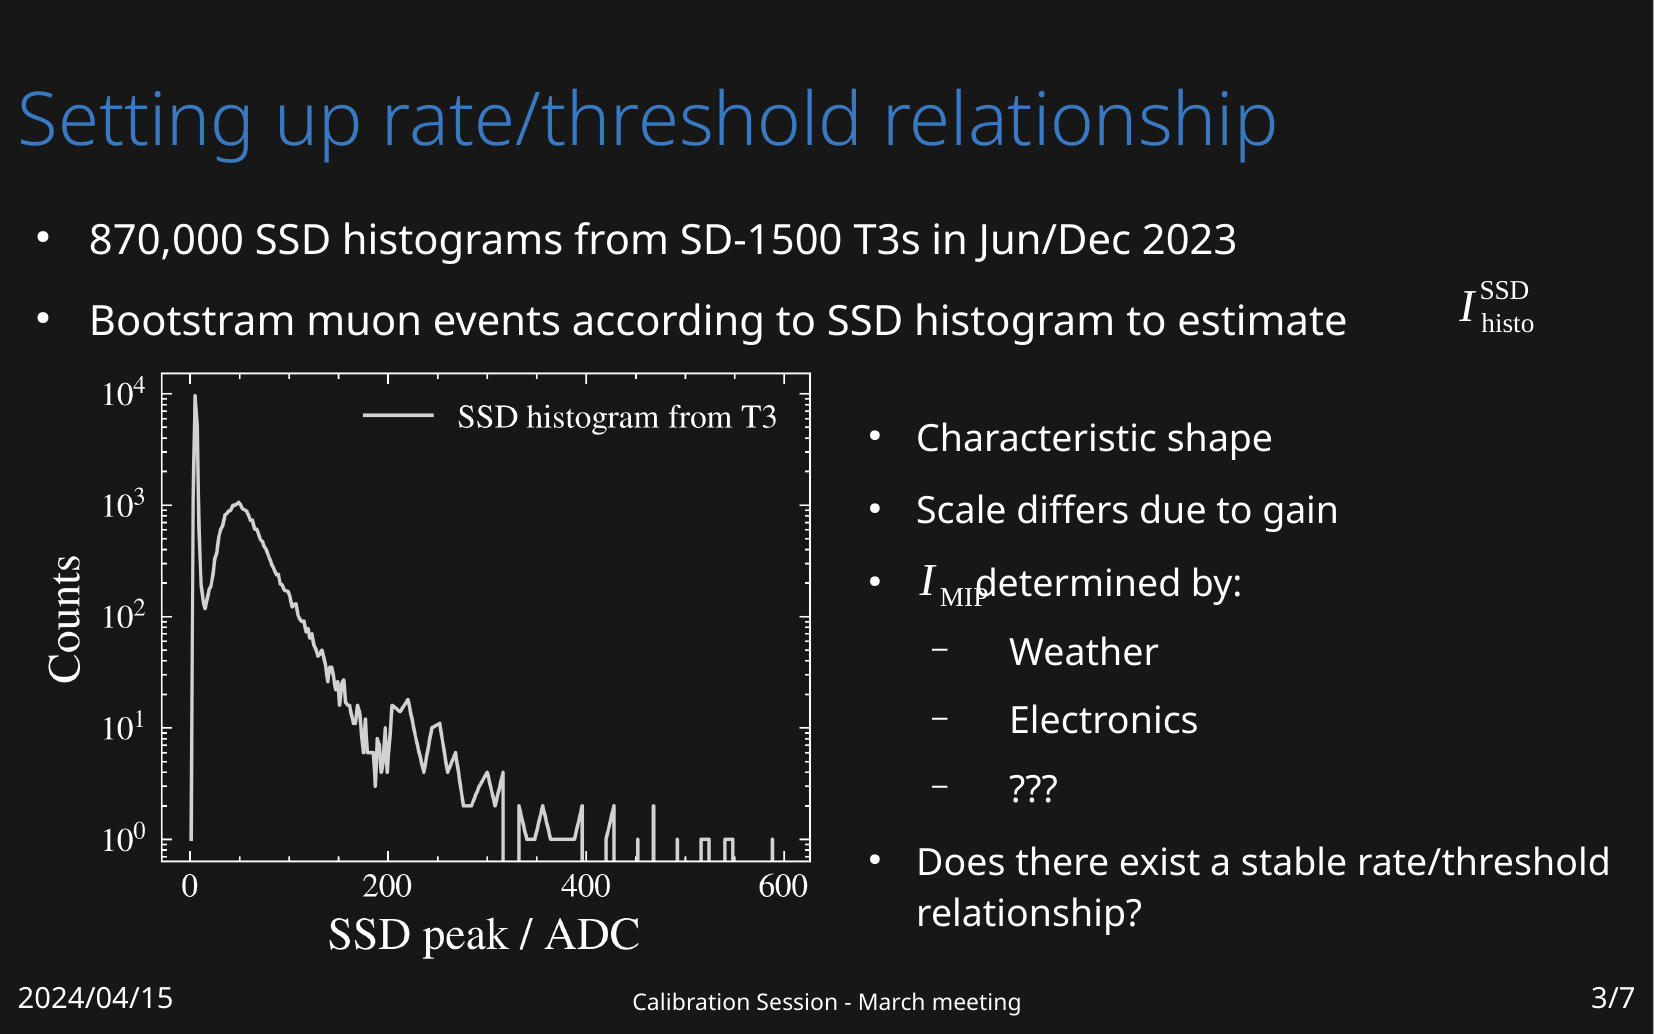

# Setting up rate/threshold relationship
870,000 SSD histograms from SD-1500 T3s in Jun/Dec 2023
Bootstram muon events according to SSD histogram to estimate
Characteristic shape
Scale differs due to gain
 determined by:
 Weather
 Electronics
 ???
Does there exist a stable rate/threshold relationship?
2024/04/15
Calibration Session - March meeting
3